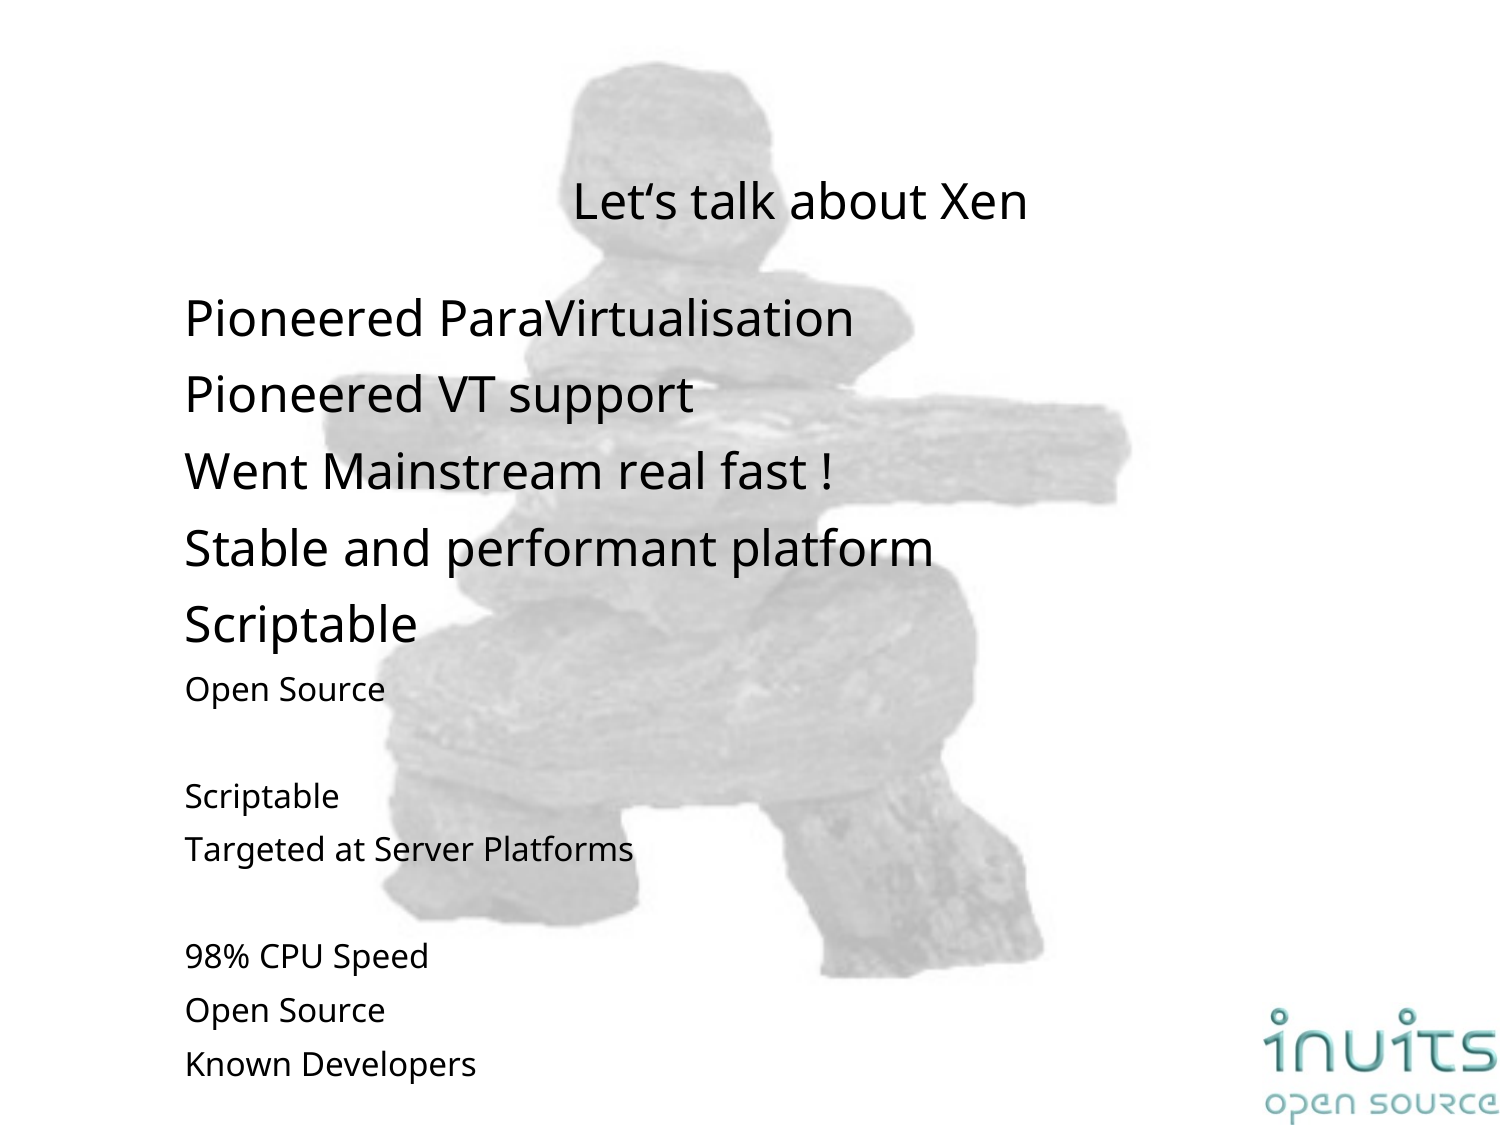

# Let‘s talk about Xen
Pioneered ParaVirtualisation
Pioneered VT support
Went Mainstream real fast !
Stable and performant platform
Scriptable
Open Source
Scriptable
Targeted at Server Platforms
98% CPU Speed
Open Source
Known Developers
Let's not talk about KVM (yet)